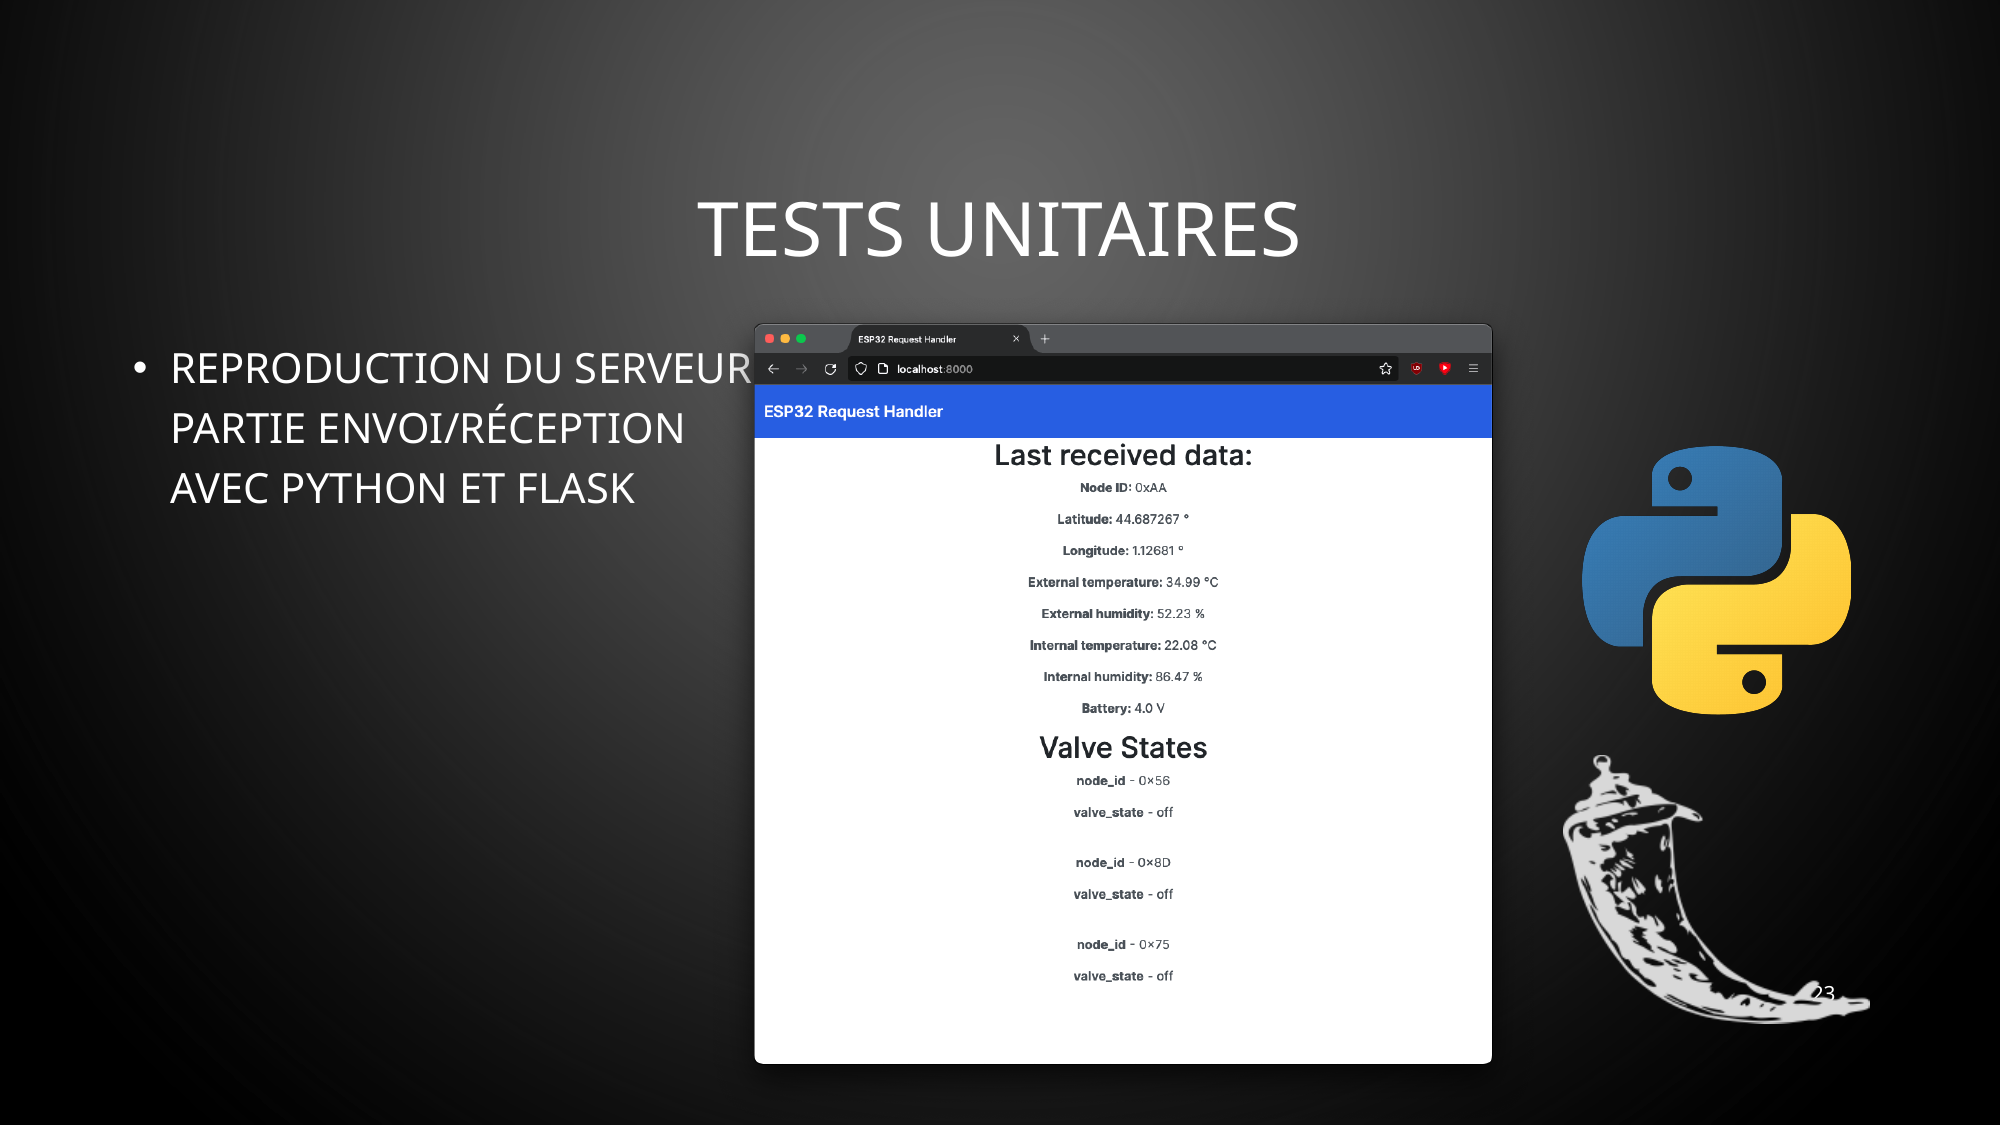

# Tests unitaires
Reproduction du serveur partie envoi/Réception avec python et flask
23